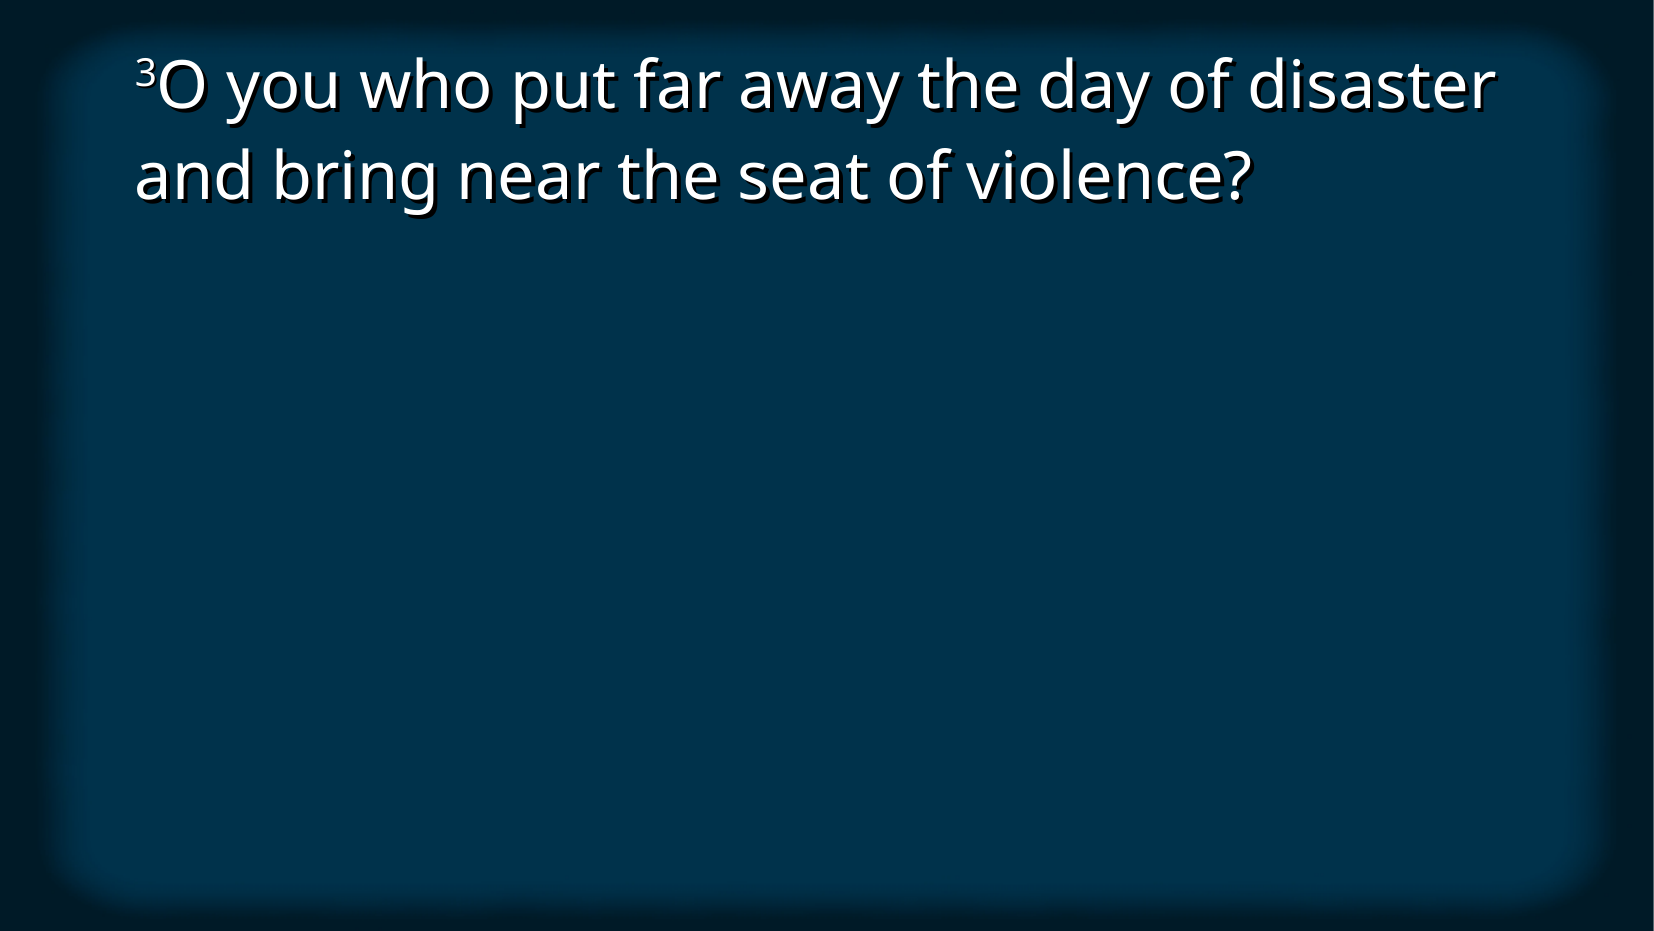

3O you who put far away the day of disaster
and bring near the seat of violence?